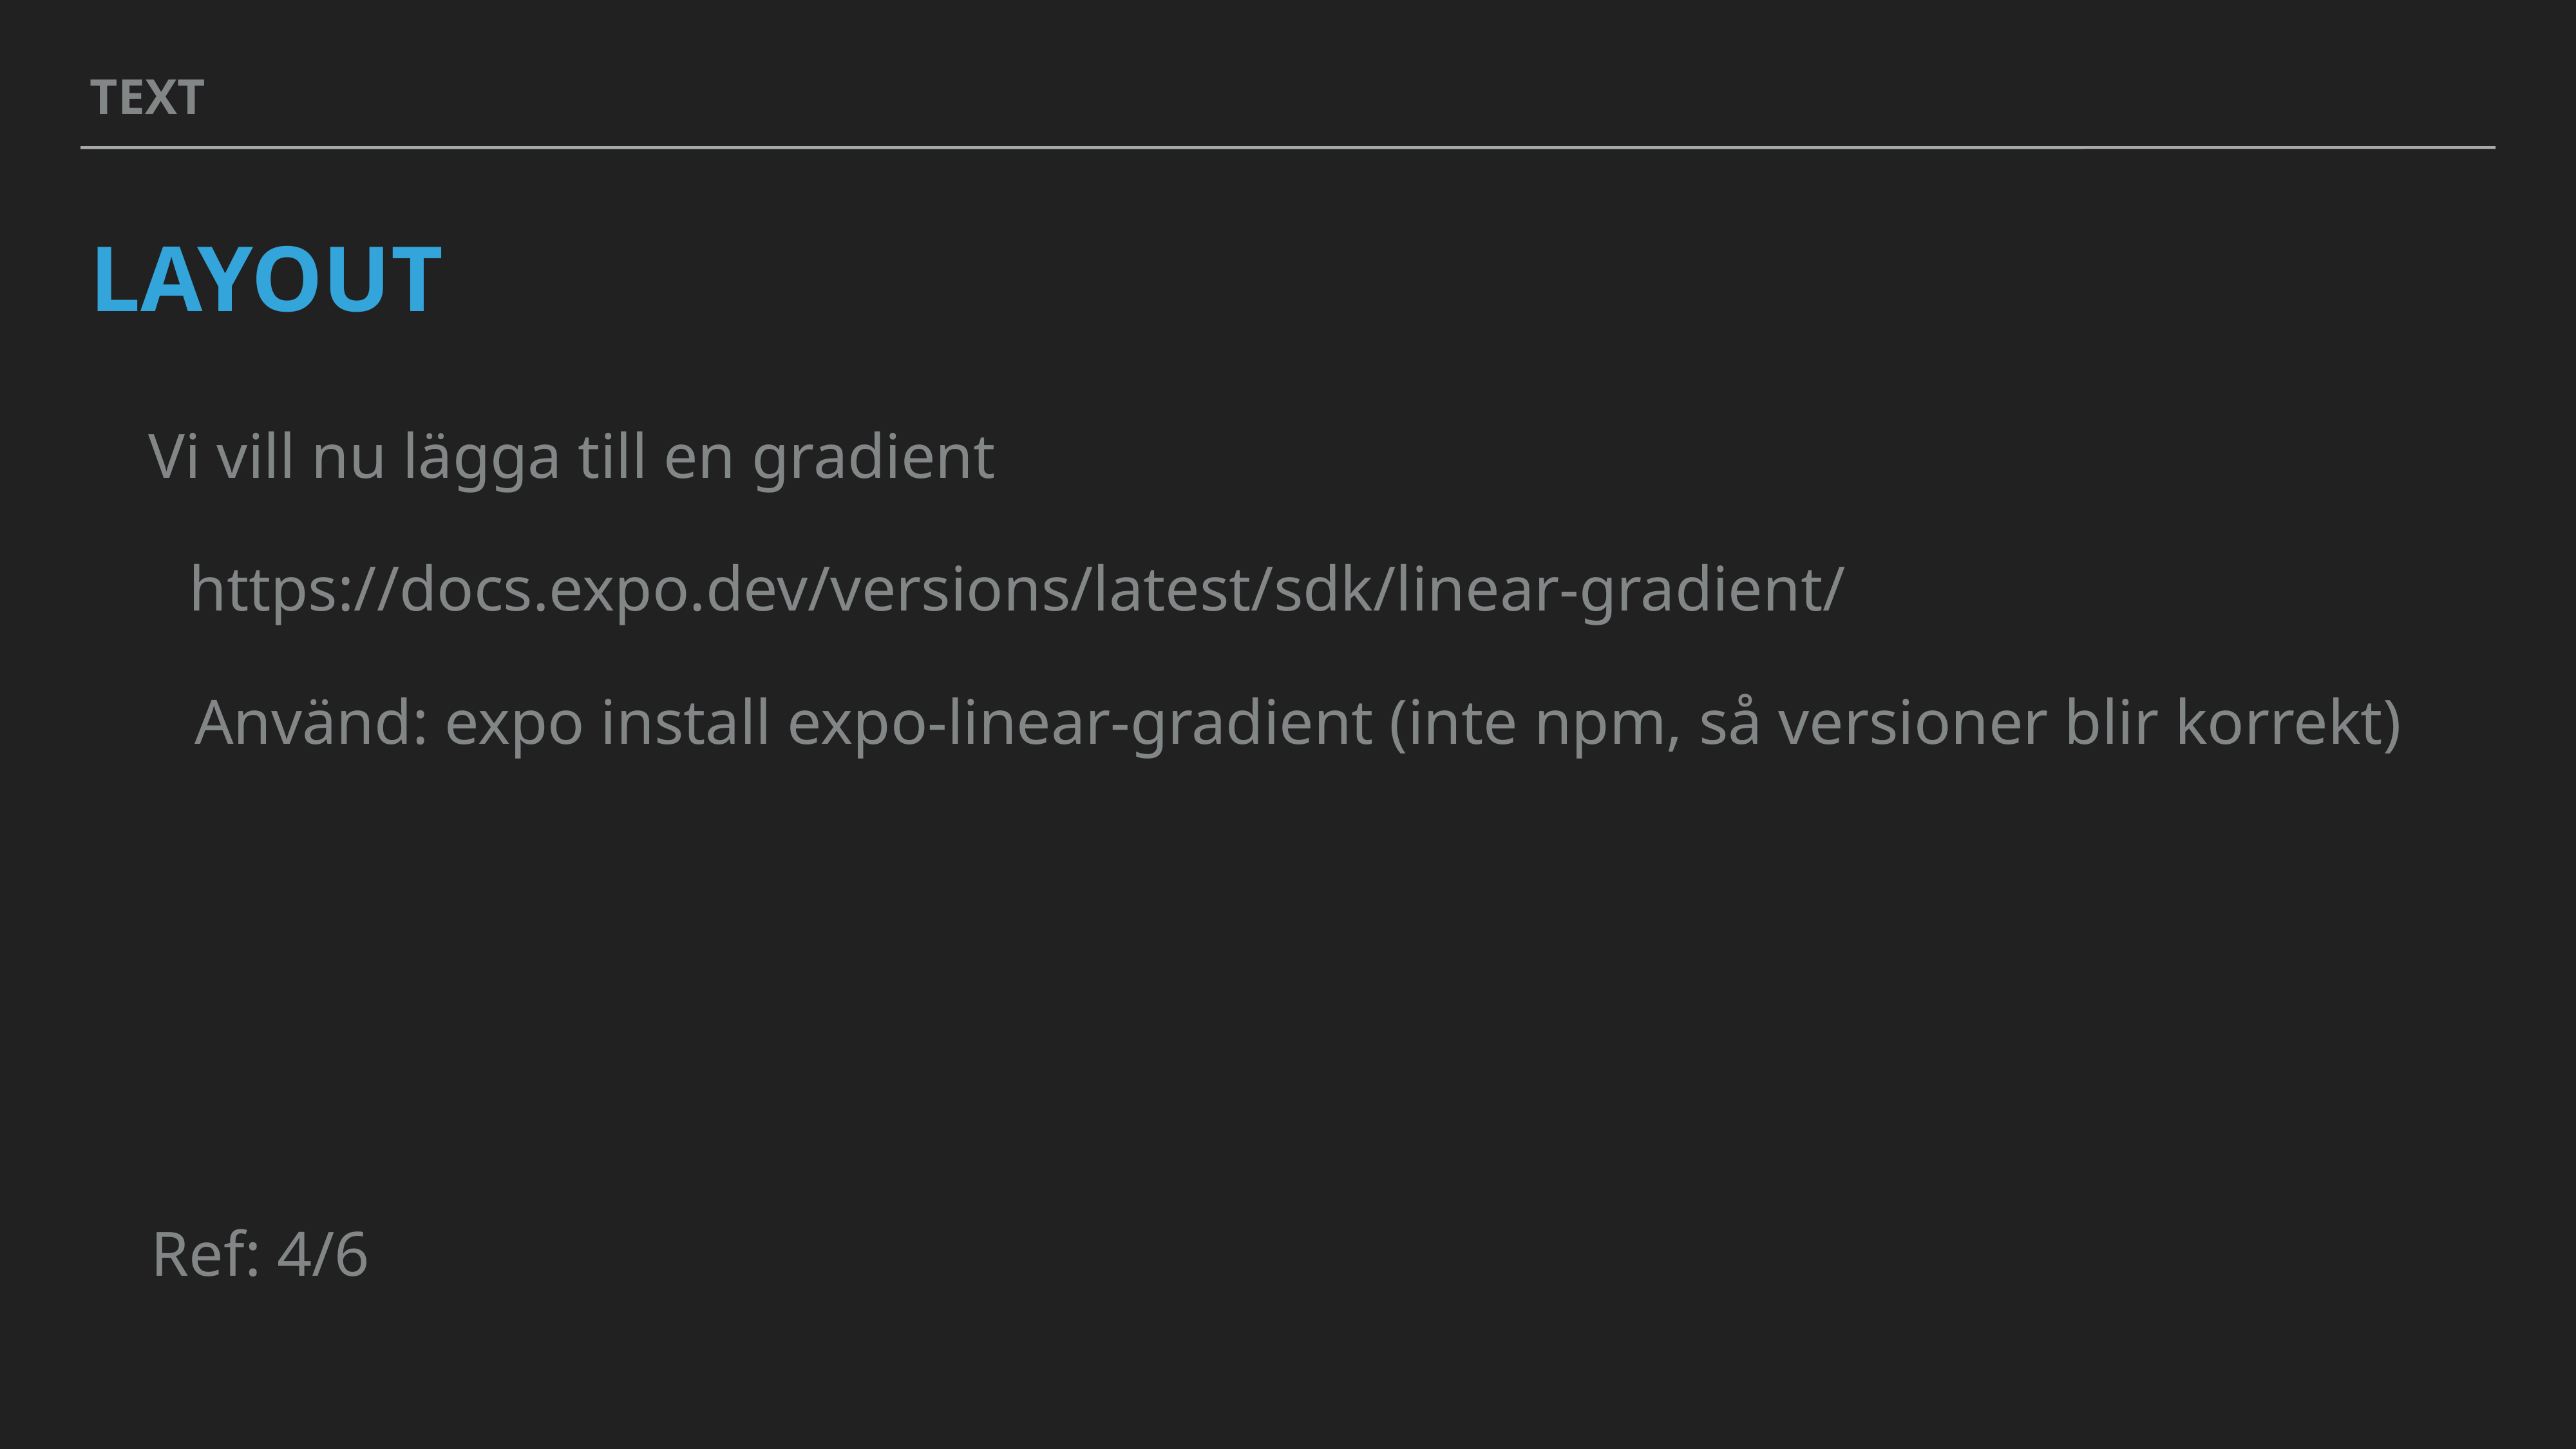

Layout
Vi vill nu lägga till en gradient
 https://docs.expo.dev/versions/latest/sdk/linear-gradient/
Använd: expo install expo-linear-gradient (inte npm, så versioner blir korrekt)
Ref: 4/6